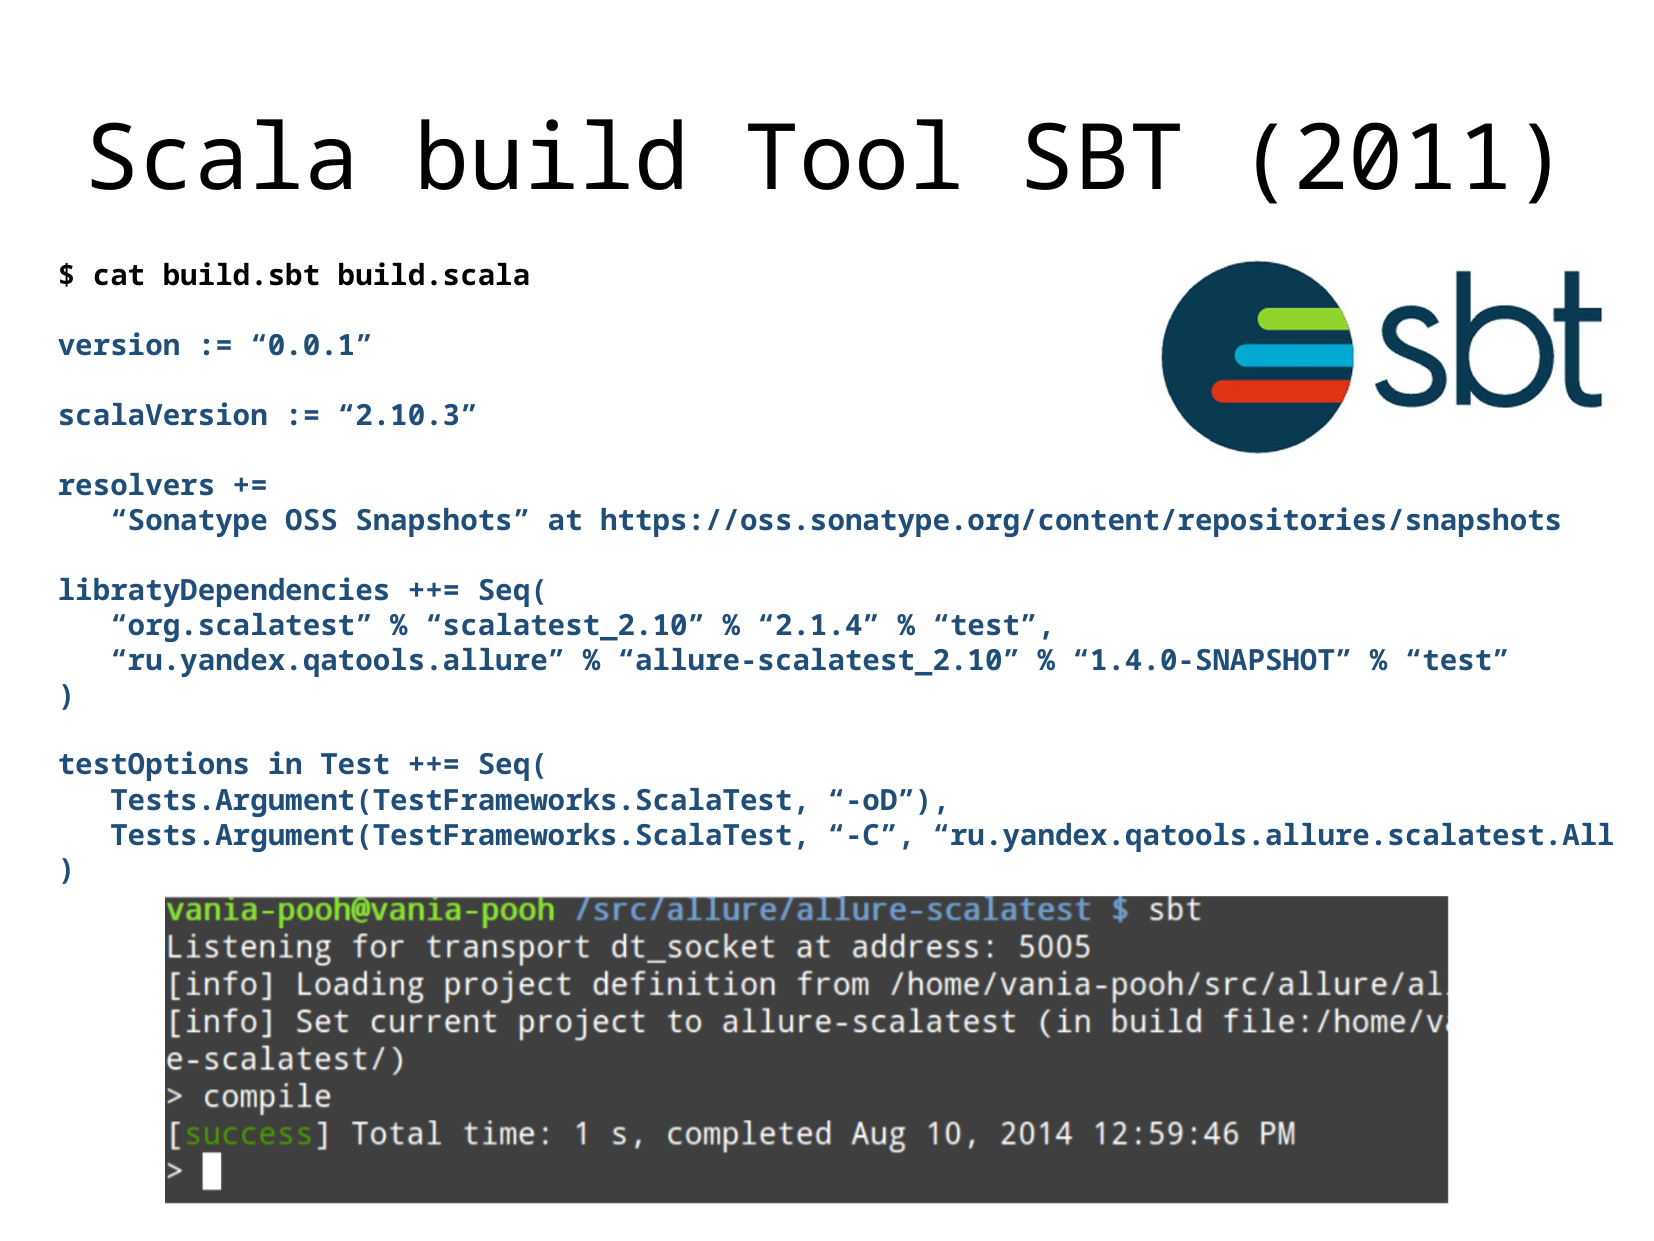

# Scala build Tool SBT (2011)
$ cat build.sbt build.scala
version := “0.0.1”
scalaVersion := “2.10.3”
resolvers +=
 “Sonatype OSS Snapshots” at https://oss.sonatype.org/content/repositories/snapshots
libratyDependencies ++= Seq(
 “org.scalatest” % “scalatest_2.10” % “2.1.4” % “test”,
 “ru.yandex.qatools.allure” % “allure-scalatest_2.10” % “1.4.0-SNAPSHOT” % “test”
)
testOptions in Test ++= Seq(
 Tests.Argument(TestFrameworks.ScalaTest, “-oD”),
 Tests.Argument(TestFrameworks.ScalaTest, “-C”, “ru.yandex.qatools.allure.scalatest.All
)